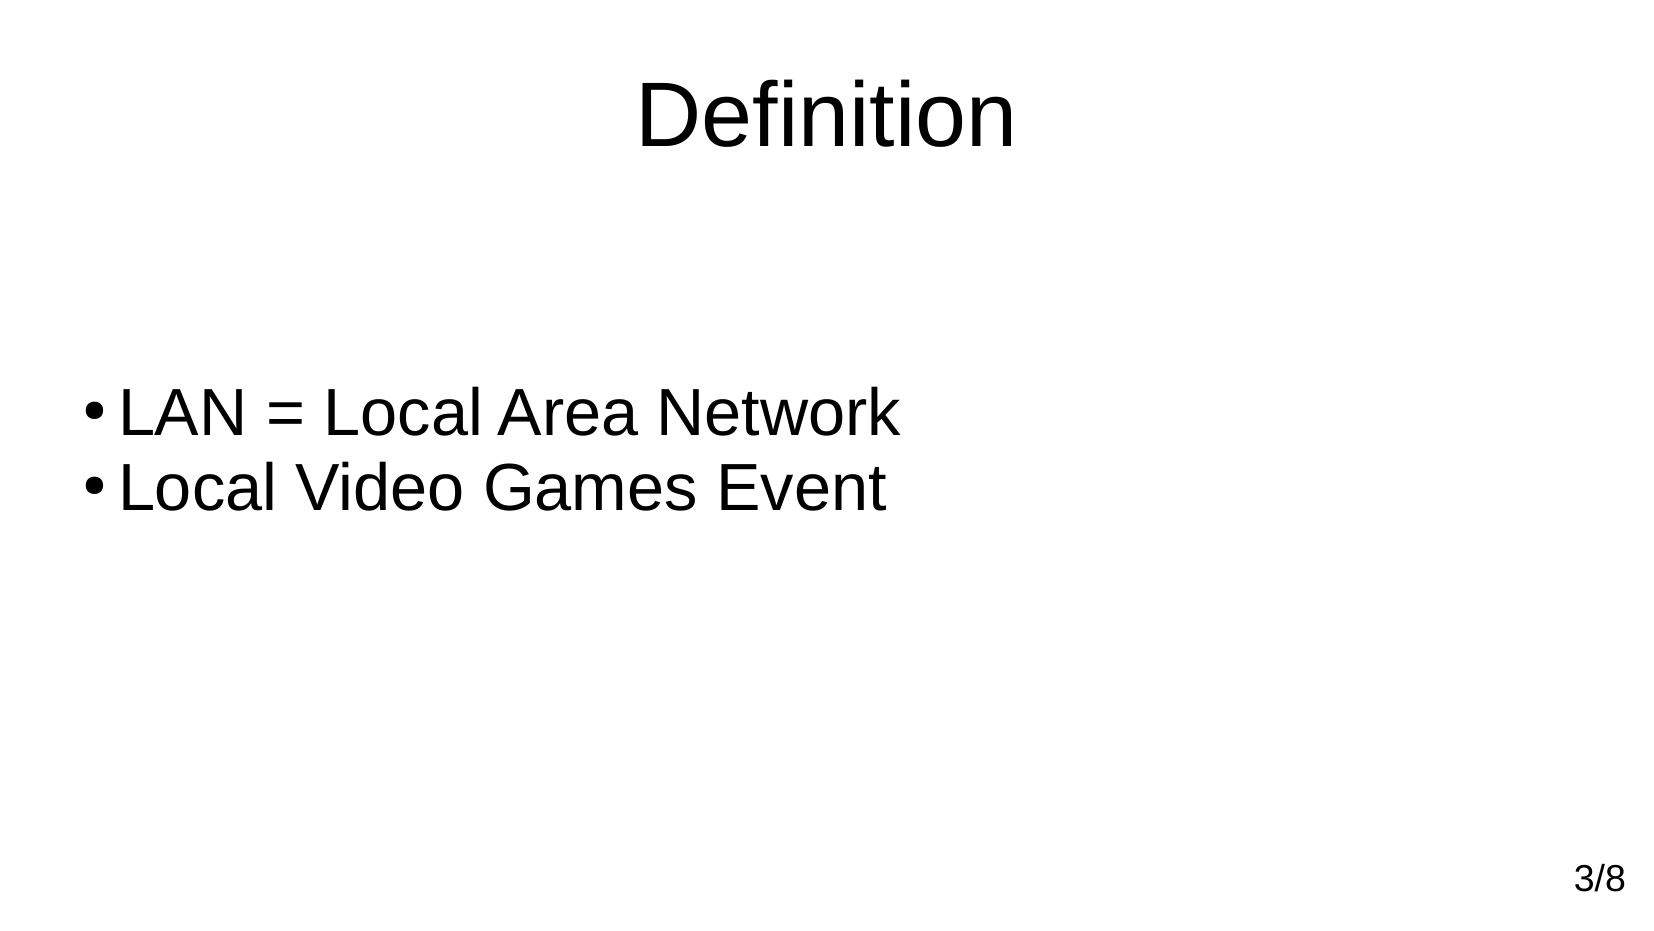

# Definition
LAN = Local Area Network
Local Video Games Event